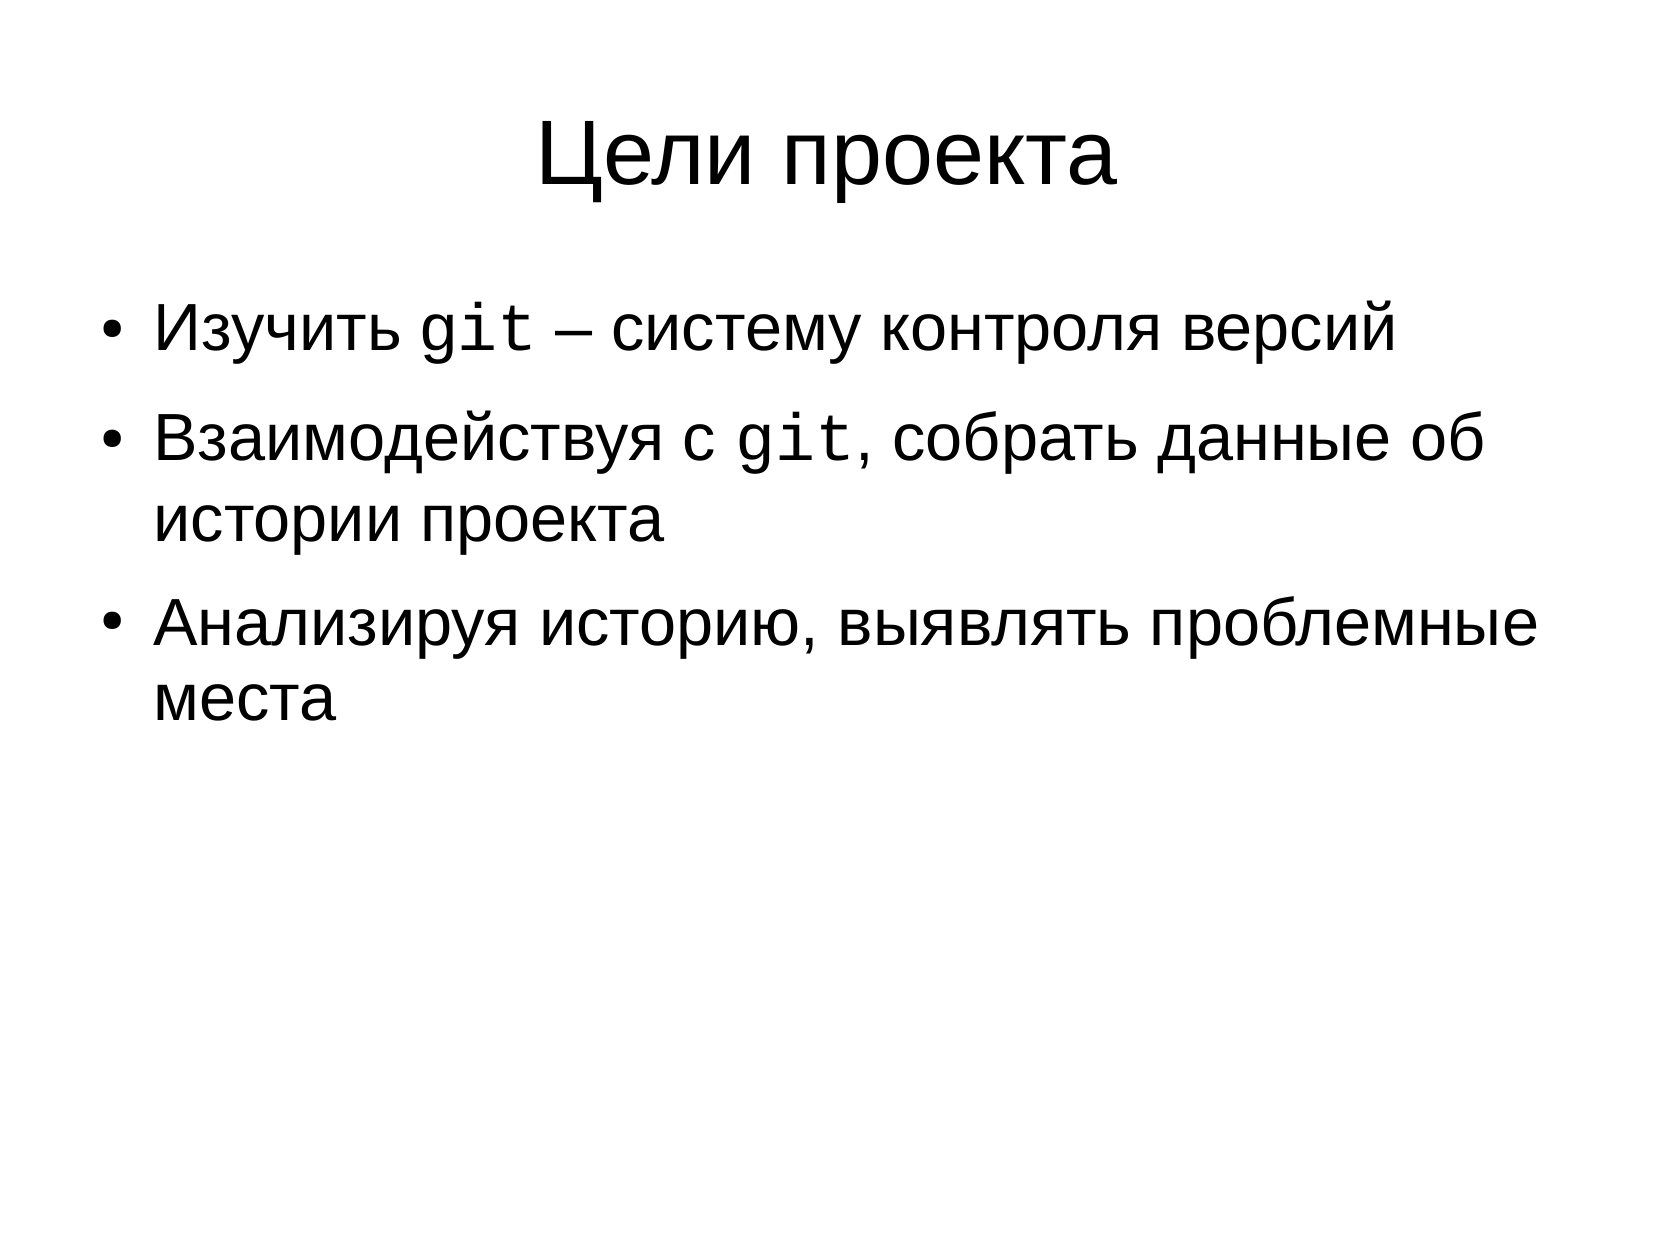

# Цели проекта
Изучить git – систему контроля версий
Взаимодействуя с git, собрать данные об истории проекта
Анализируя историю, выявлять проблемные места